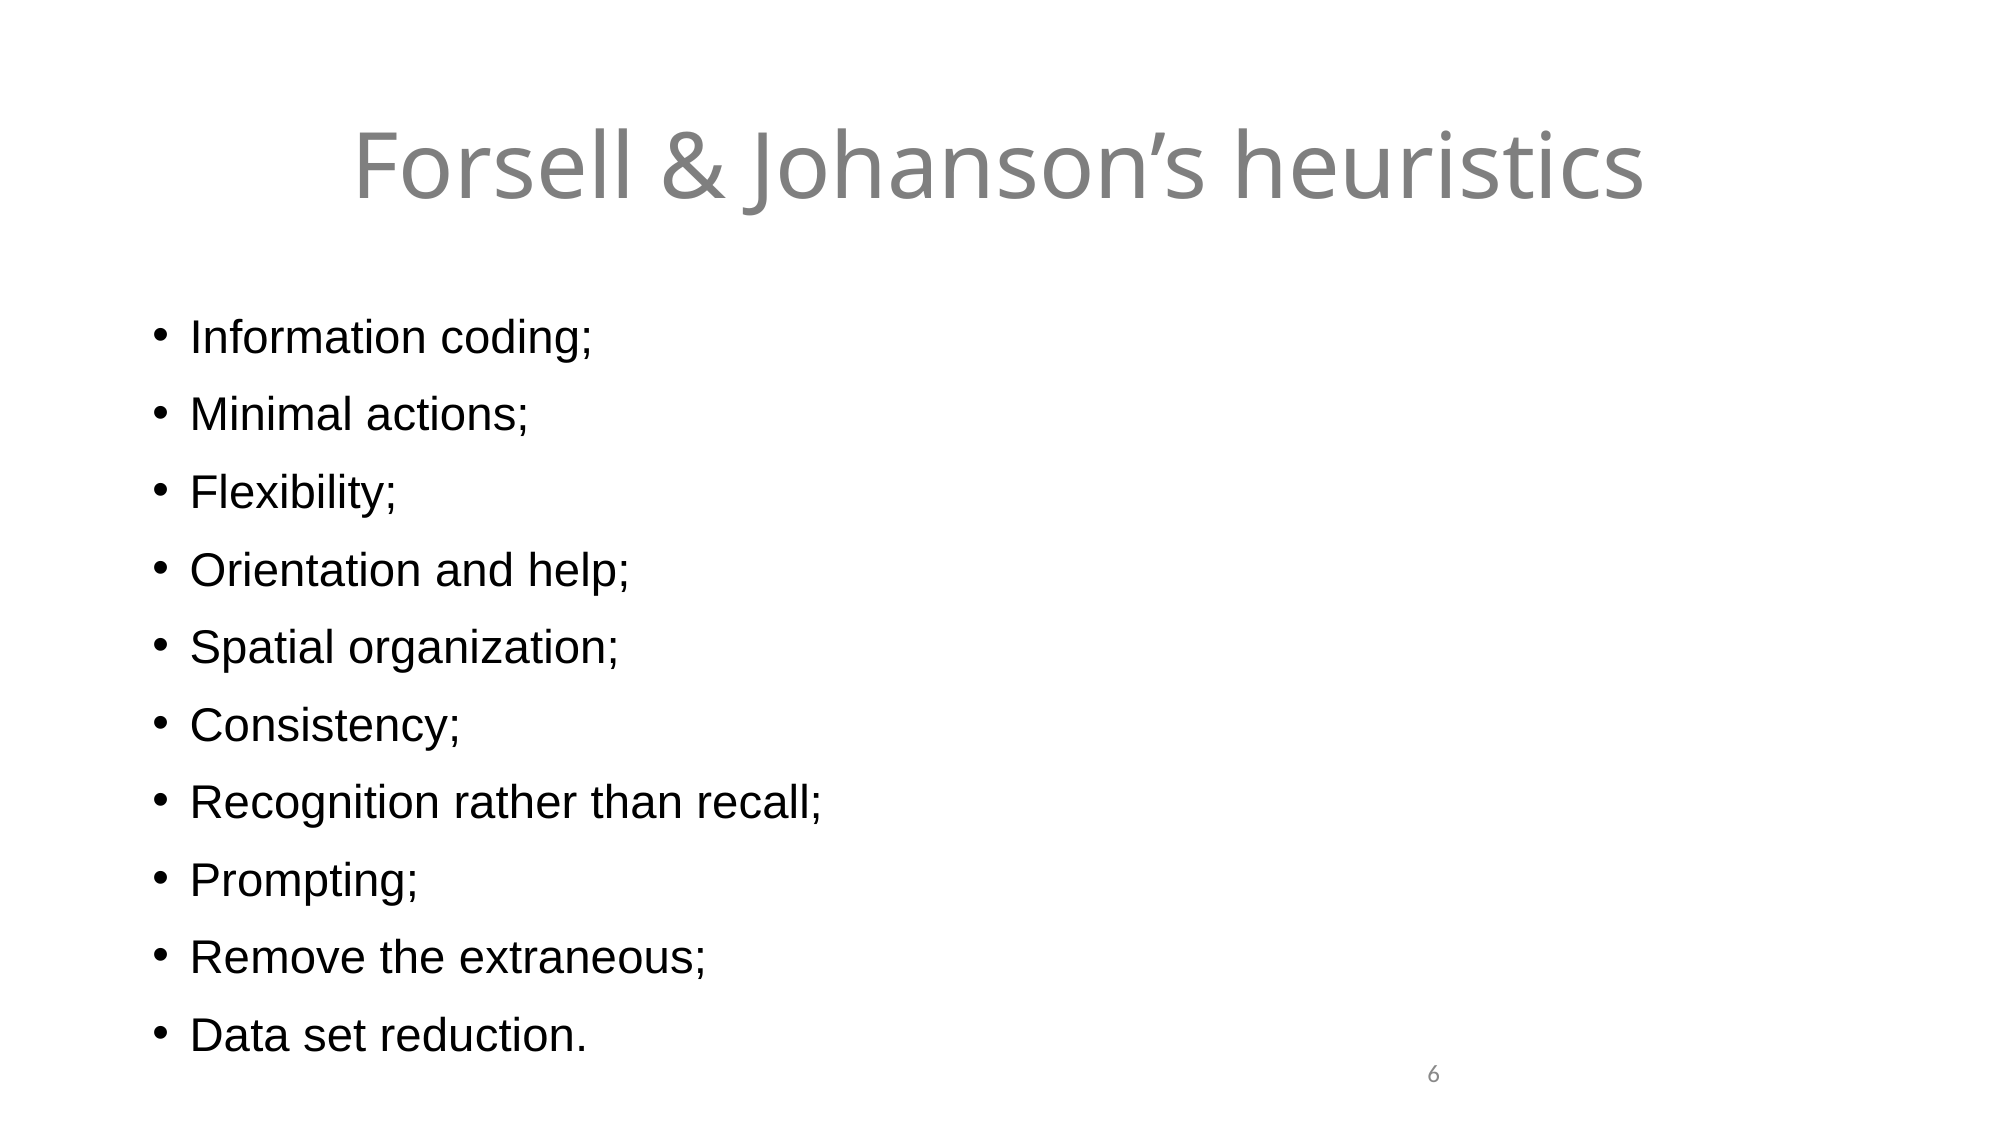

# Forsell & Johanson’s heuristics
Information coding;
Minimal actions;
Flexibility;
Orientation and help;
Spatial organization;
Consistency;
Recognition rather than recall;
Prompting;
Remove the extraneous;
Data set reduction.